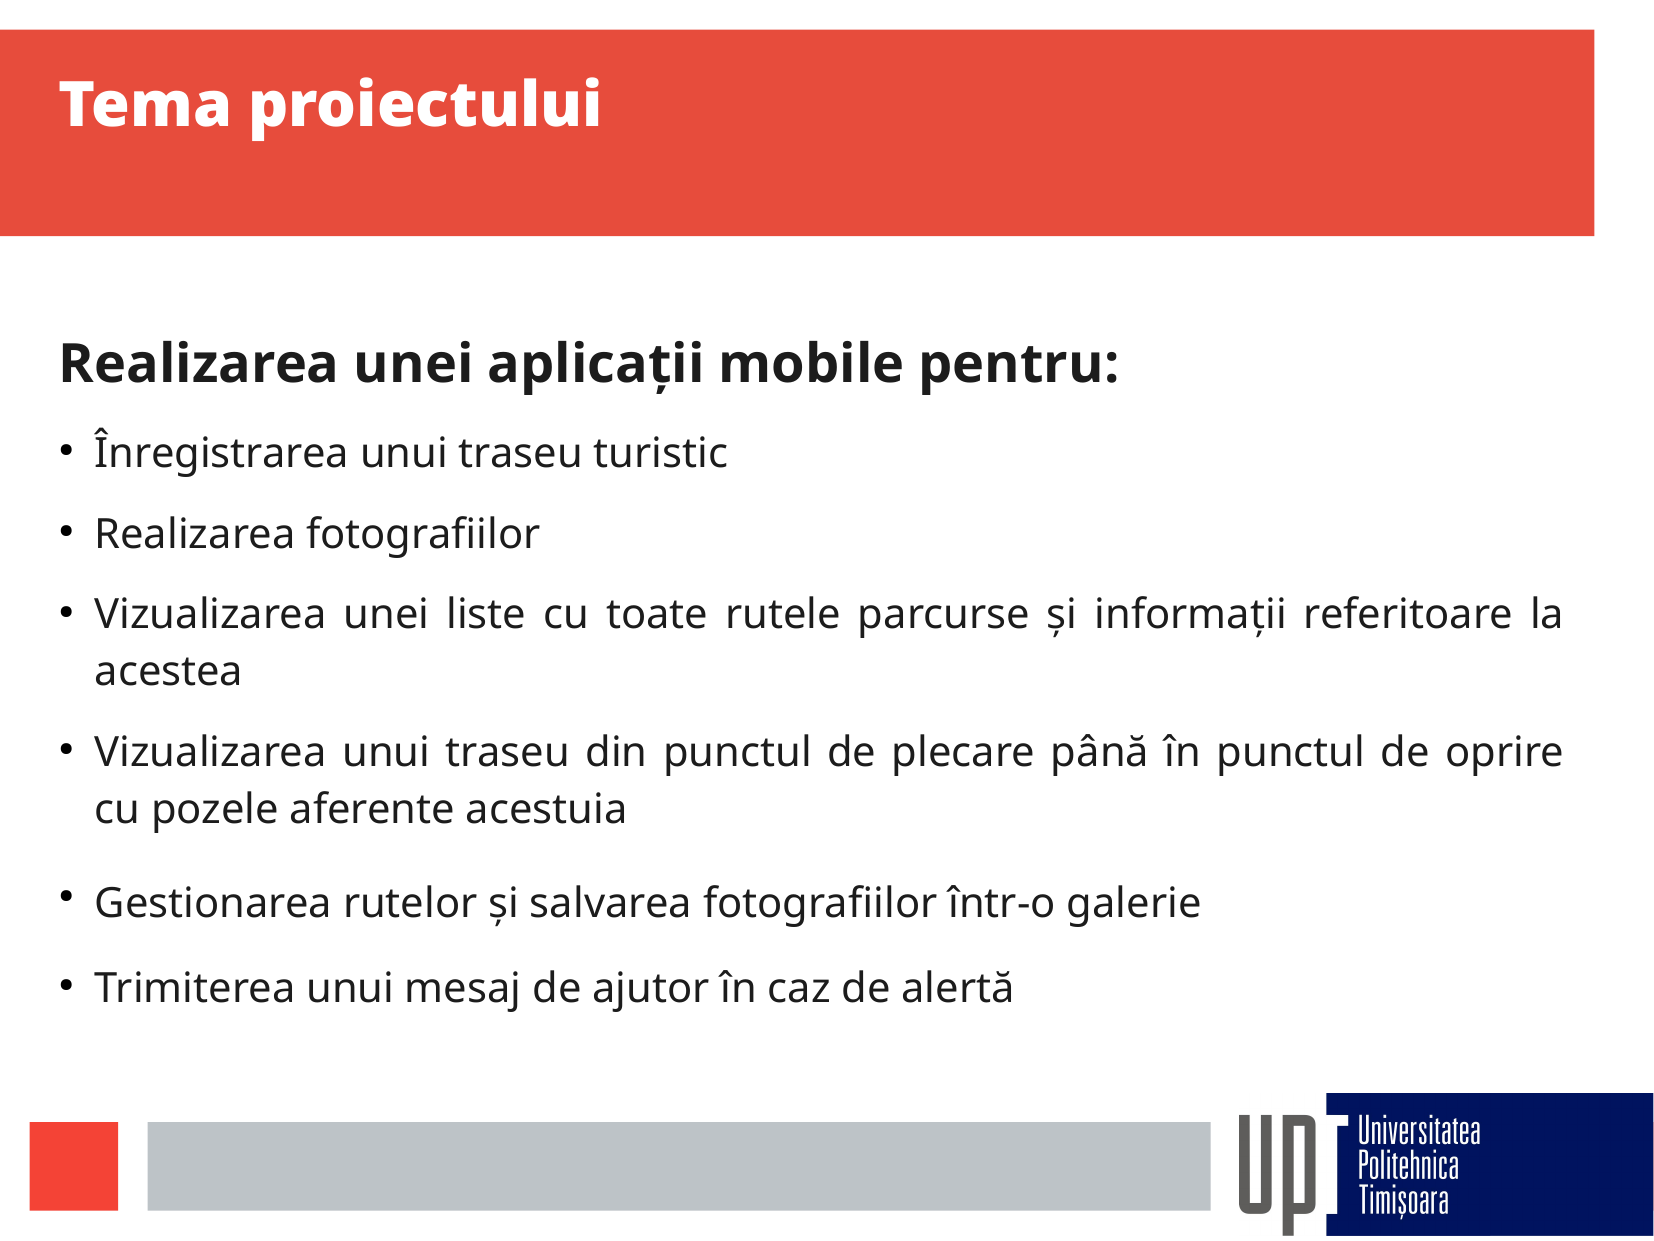

# Tema proiectului
Realizarea unei aplicații mobile pentru:
Înregistrarea unui traseu turistic
Realizarea fotografiilor
Vizualizarea unei liste cu toate rutele parcurse și informații referitoare la acestea
Vizualizarea unui traseu din punctul de plecare până în punctul de oprire cu pozele aferente acestuia
Gestionarea rutelor și salvarea fotografiilor într-o galerie
Trimiterea unui mesaj de ajutor în caz de alertă